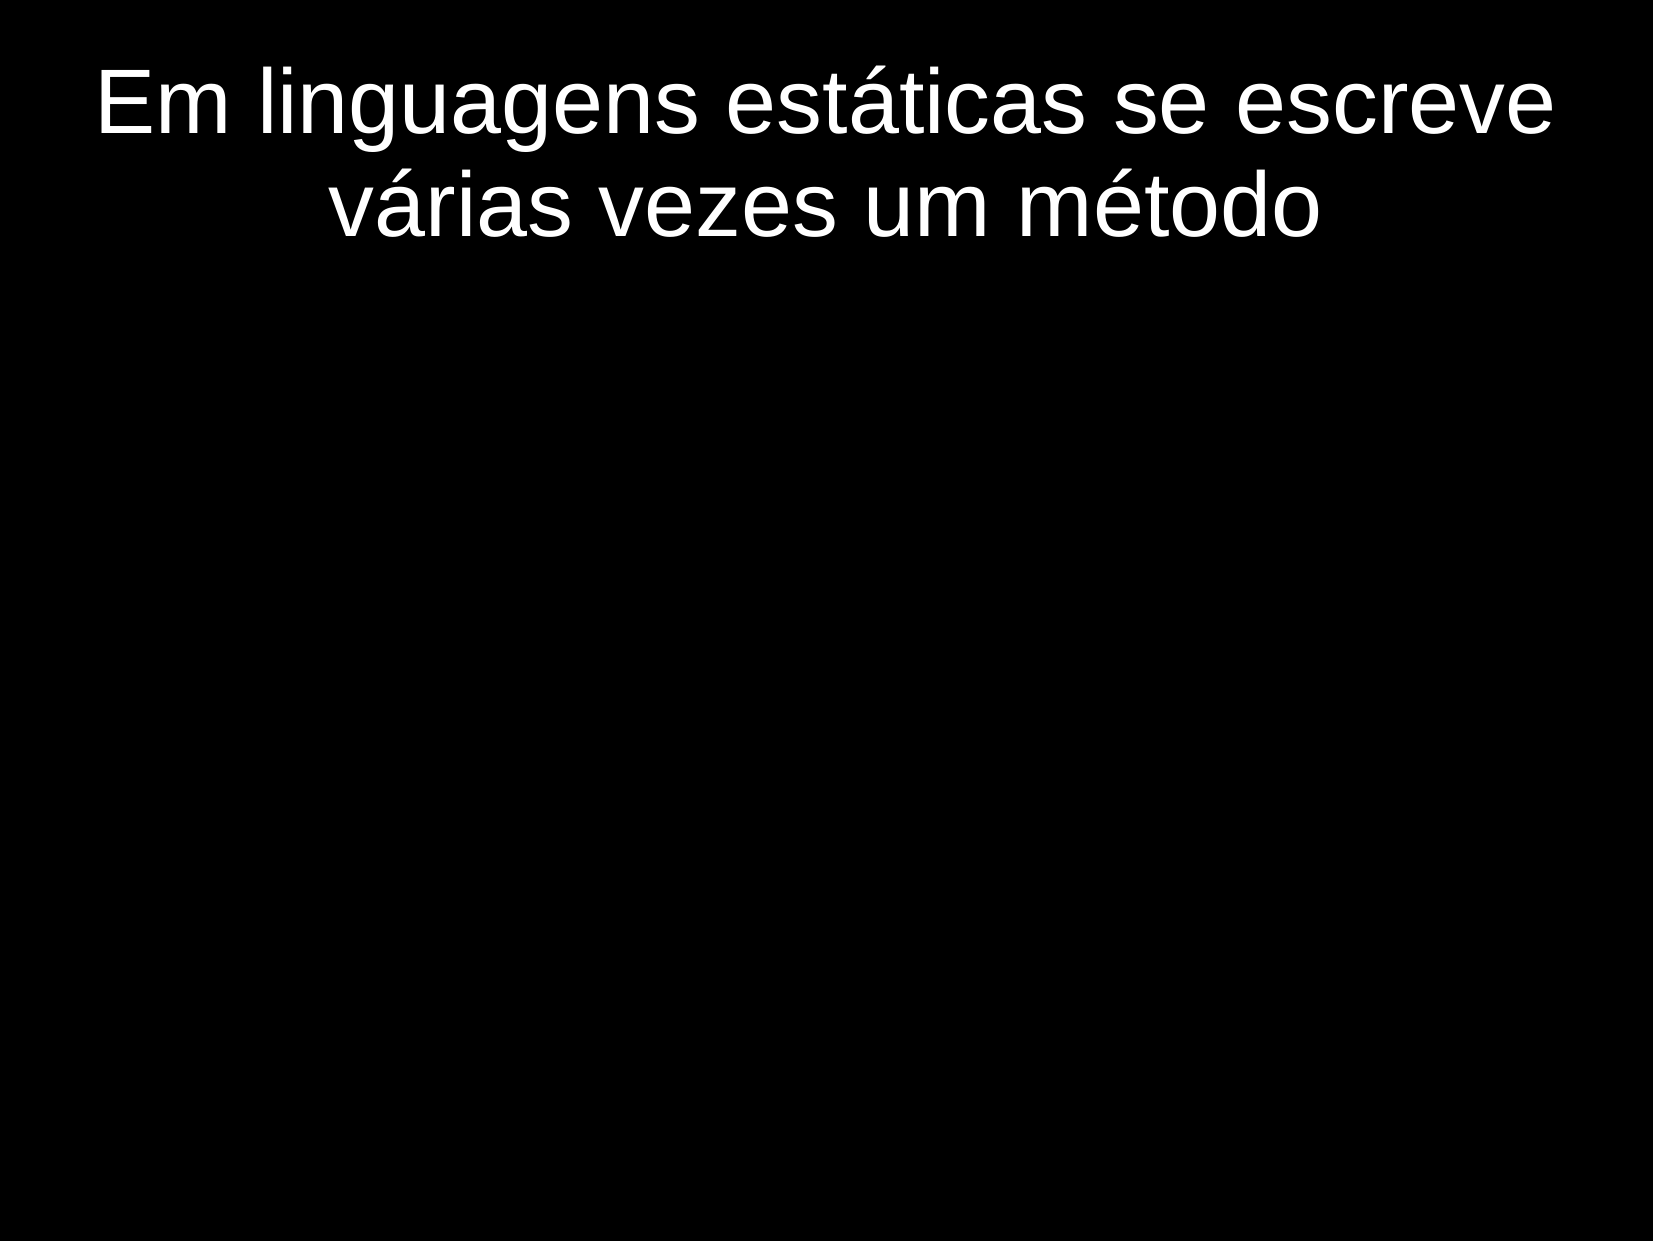

# Em linguagens estáticas se escreve várias vezes um método